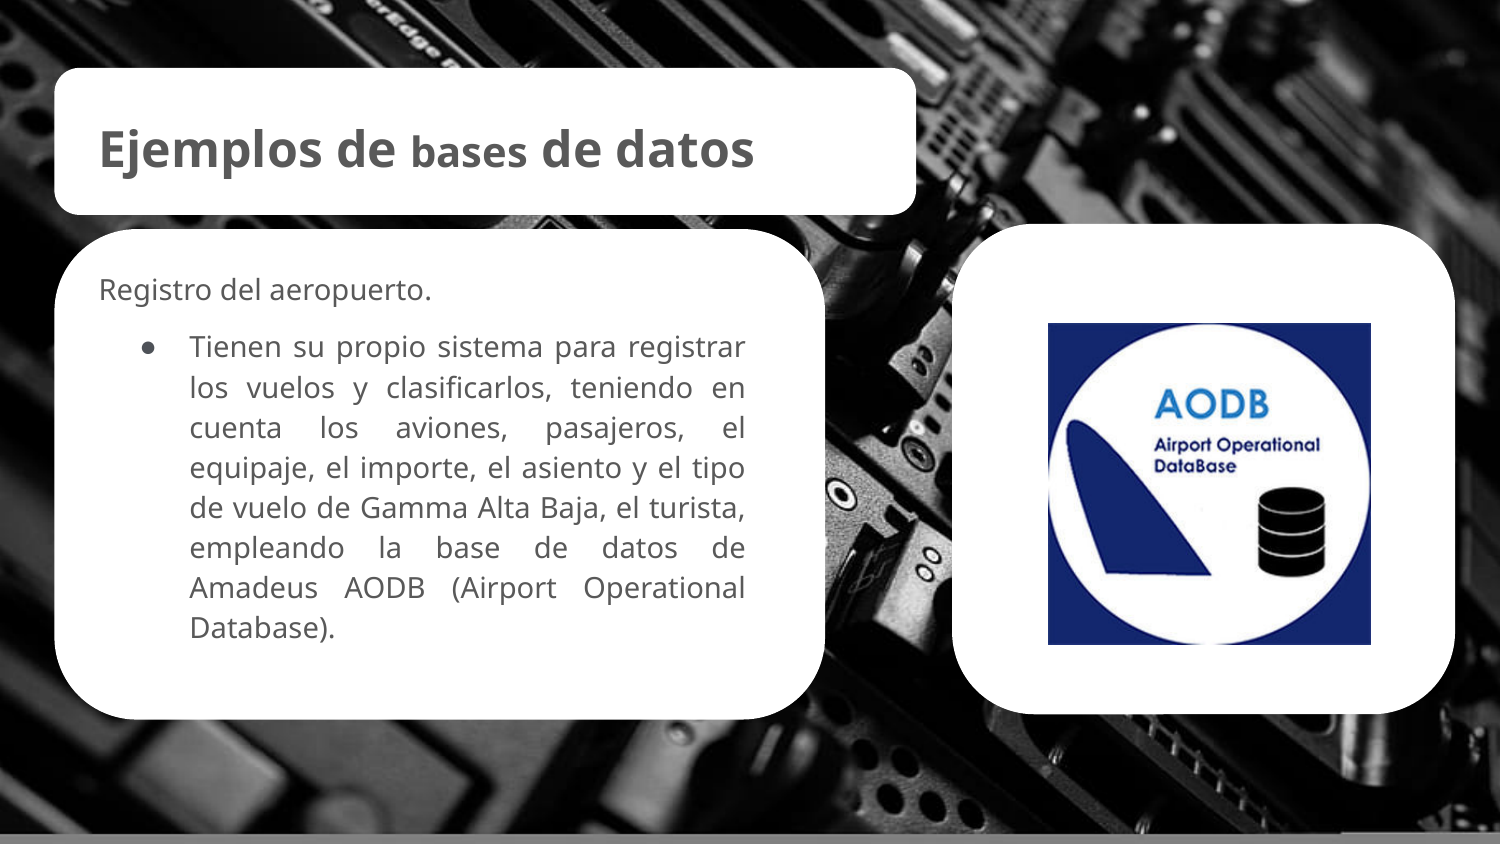

Ejemplos de bases de datos
Registro del aeropuerto.
Tienen su propio sistema para registrar los vuelos y clasificarlos, teniendo en cuenta los aviones, pasajeros, el equipaje, el importe, el asiento y el tipo de vuelo de Gamma Alta Baja, el turista, empleando la base de datos de Amadeus AODB (Airport Operational Database).